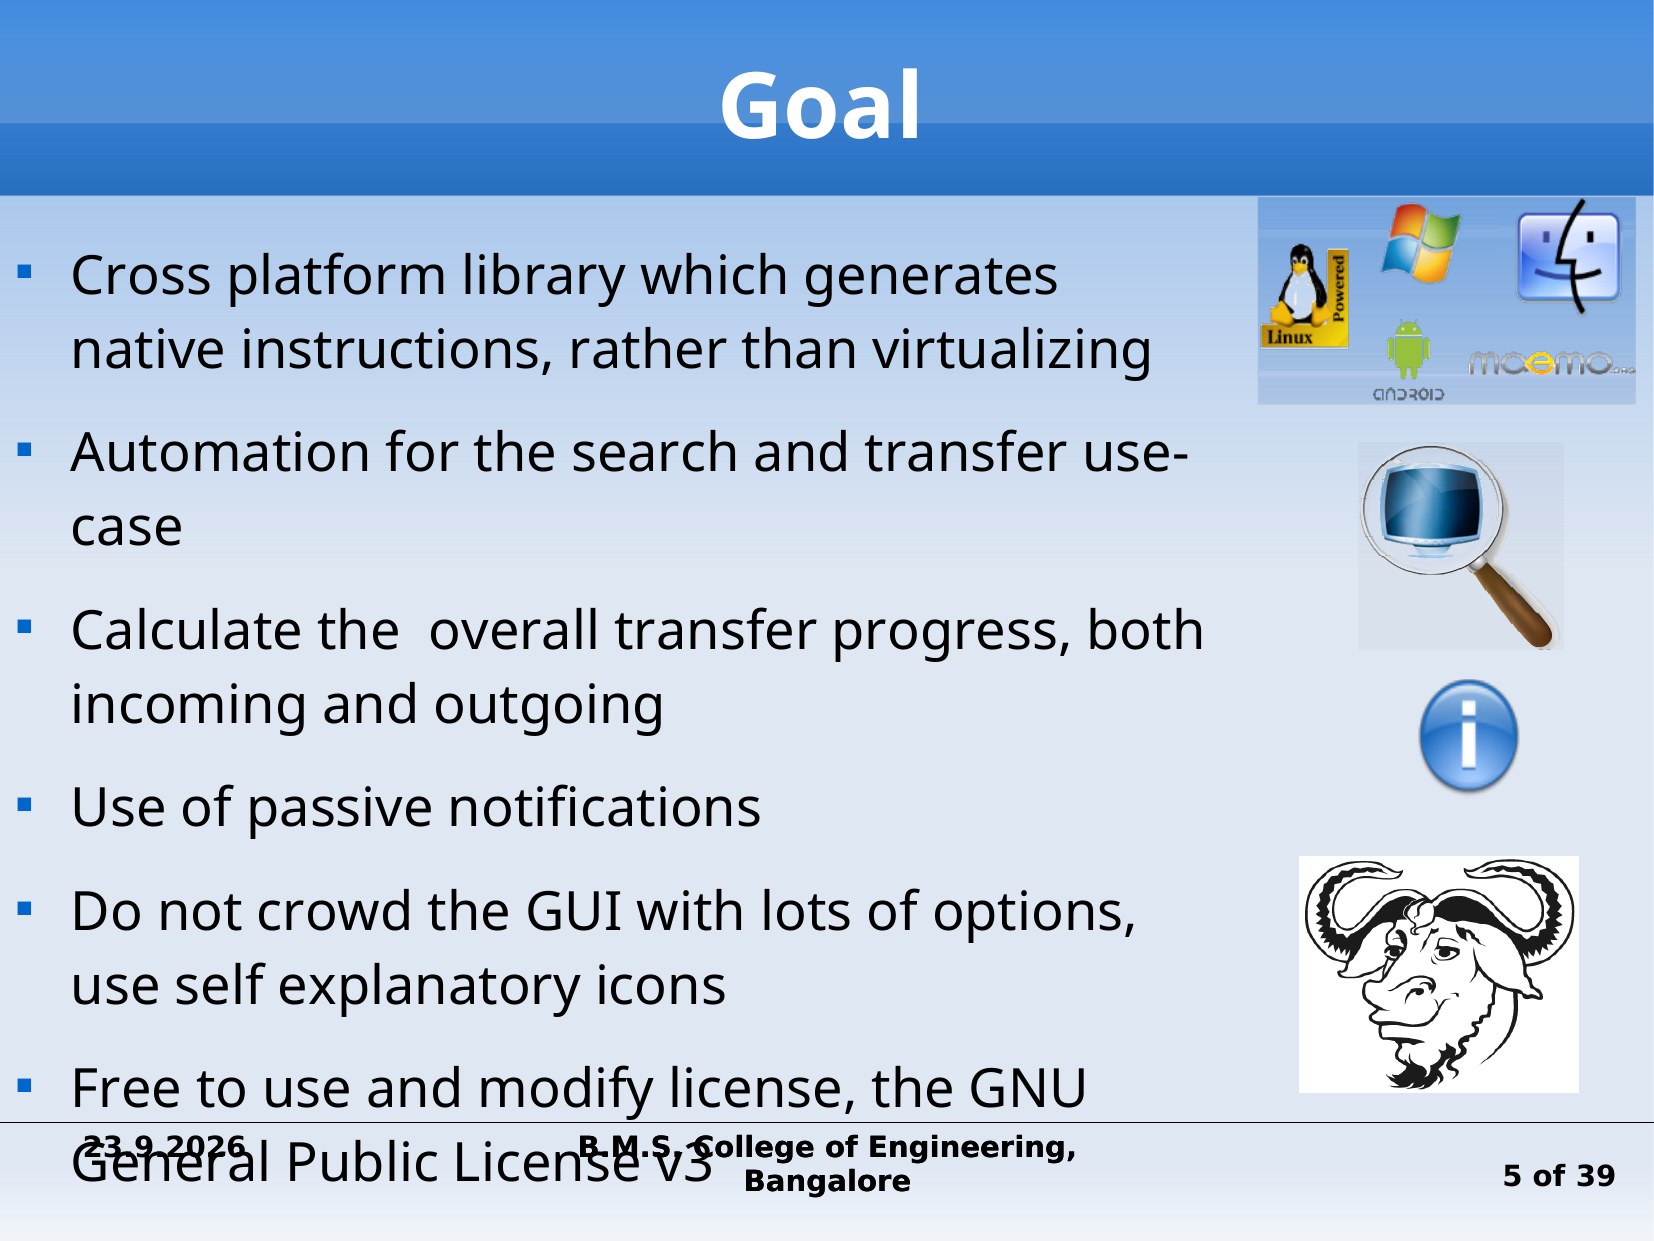

# Goal
Cross platform library which generates native instructions, rather than virtualizing
Automation for the search and transfer use-case
Calculate the overall transfer progress, both incoming and outgoing
Use of passive notifications
Do not crowd the GUI with lots of options, use self explanatory icons
Free to use and modify license, the GNU General Public License v3